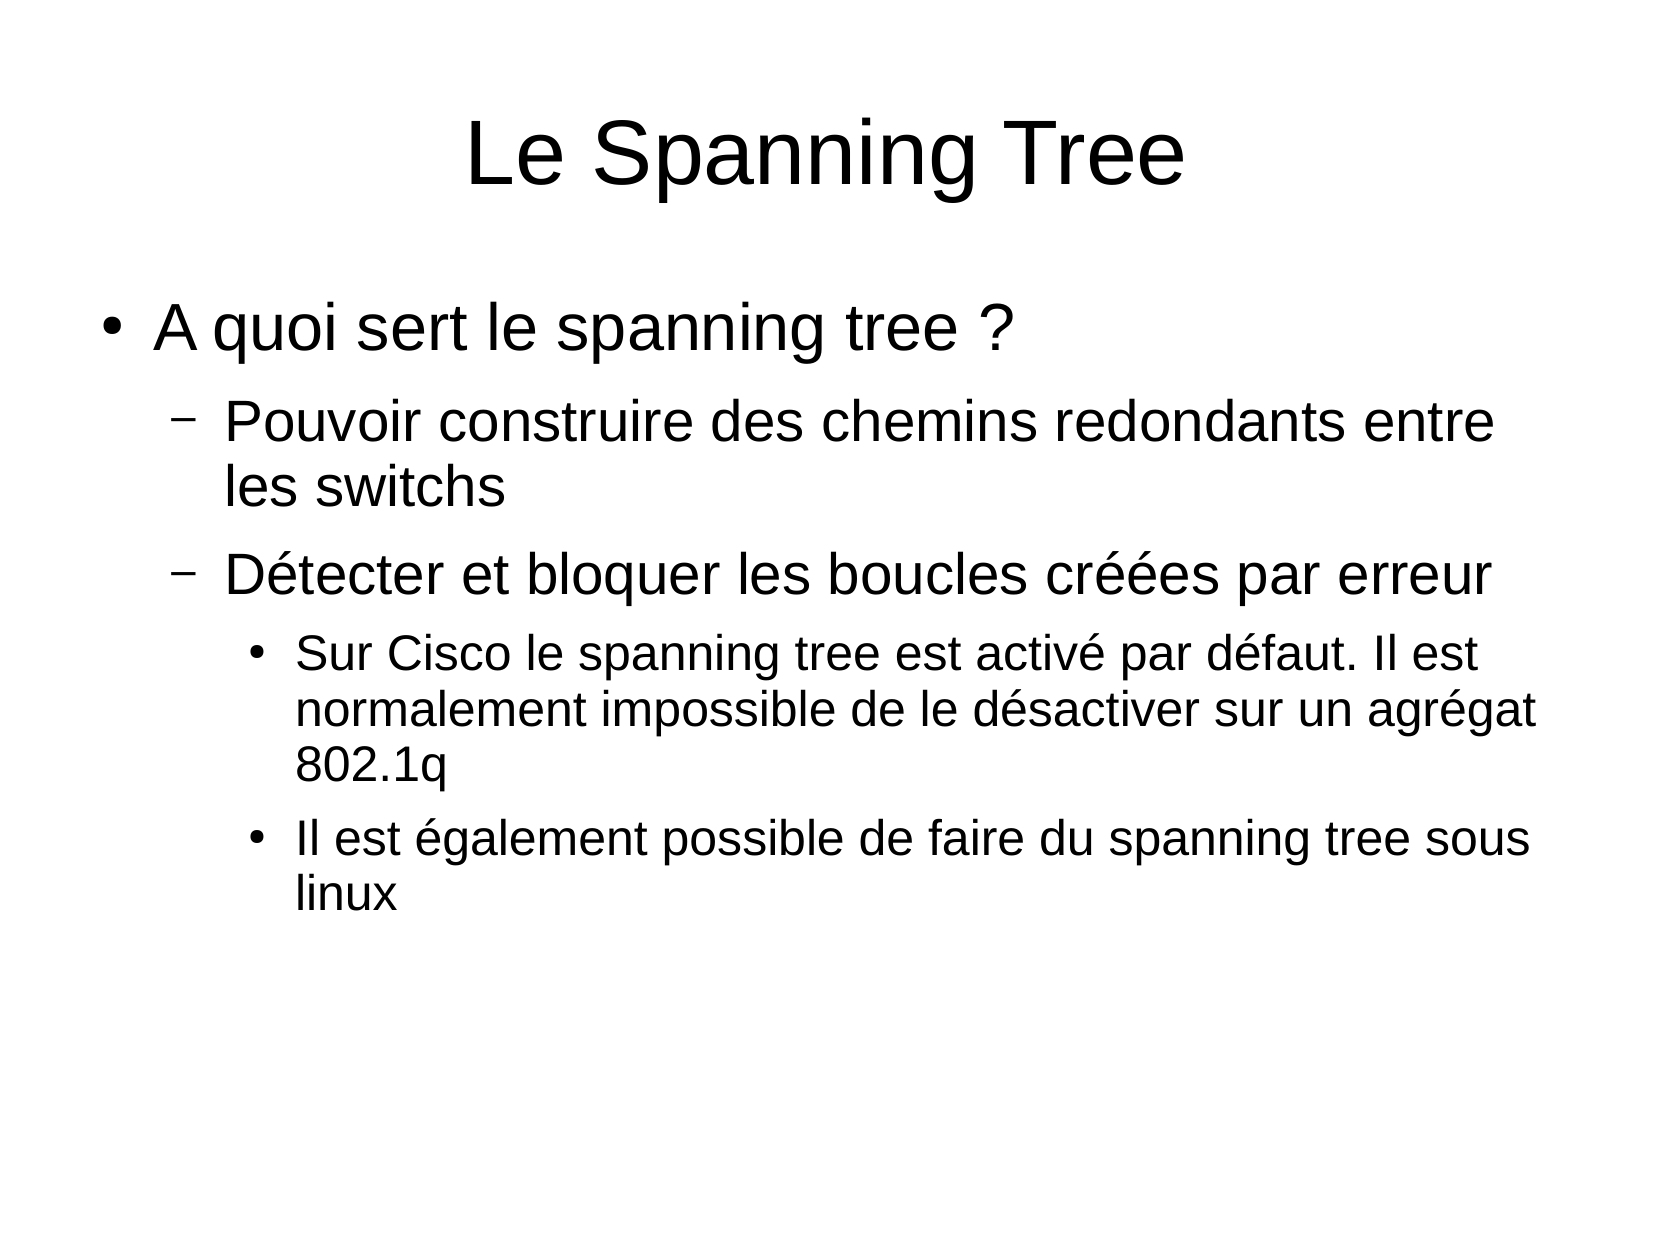

# Le Spanning Tree
A quoi sert le spanning tree ?
Pouvoir construire des chemins redondants entre les switchs
Détecter et bloquer les boucles créées par erreur
Sur Cisco le spanning tree est activé par défaut. Il est normalement impossible de le désactiver sur un agrégat 802.1q
Il est également possible de faire du spanning tree sous linux